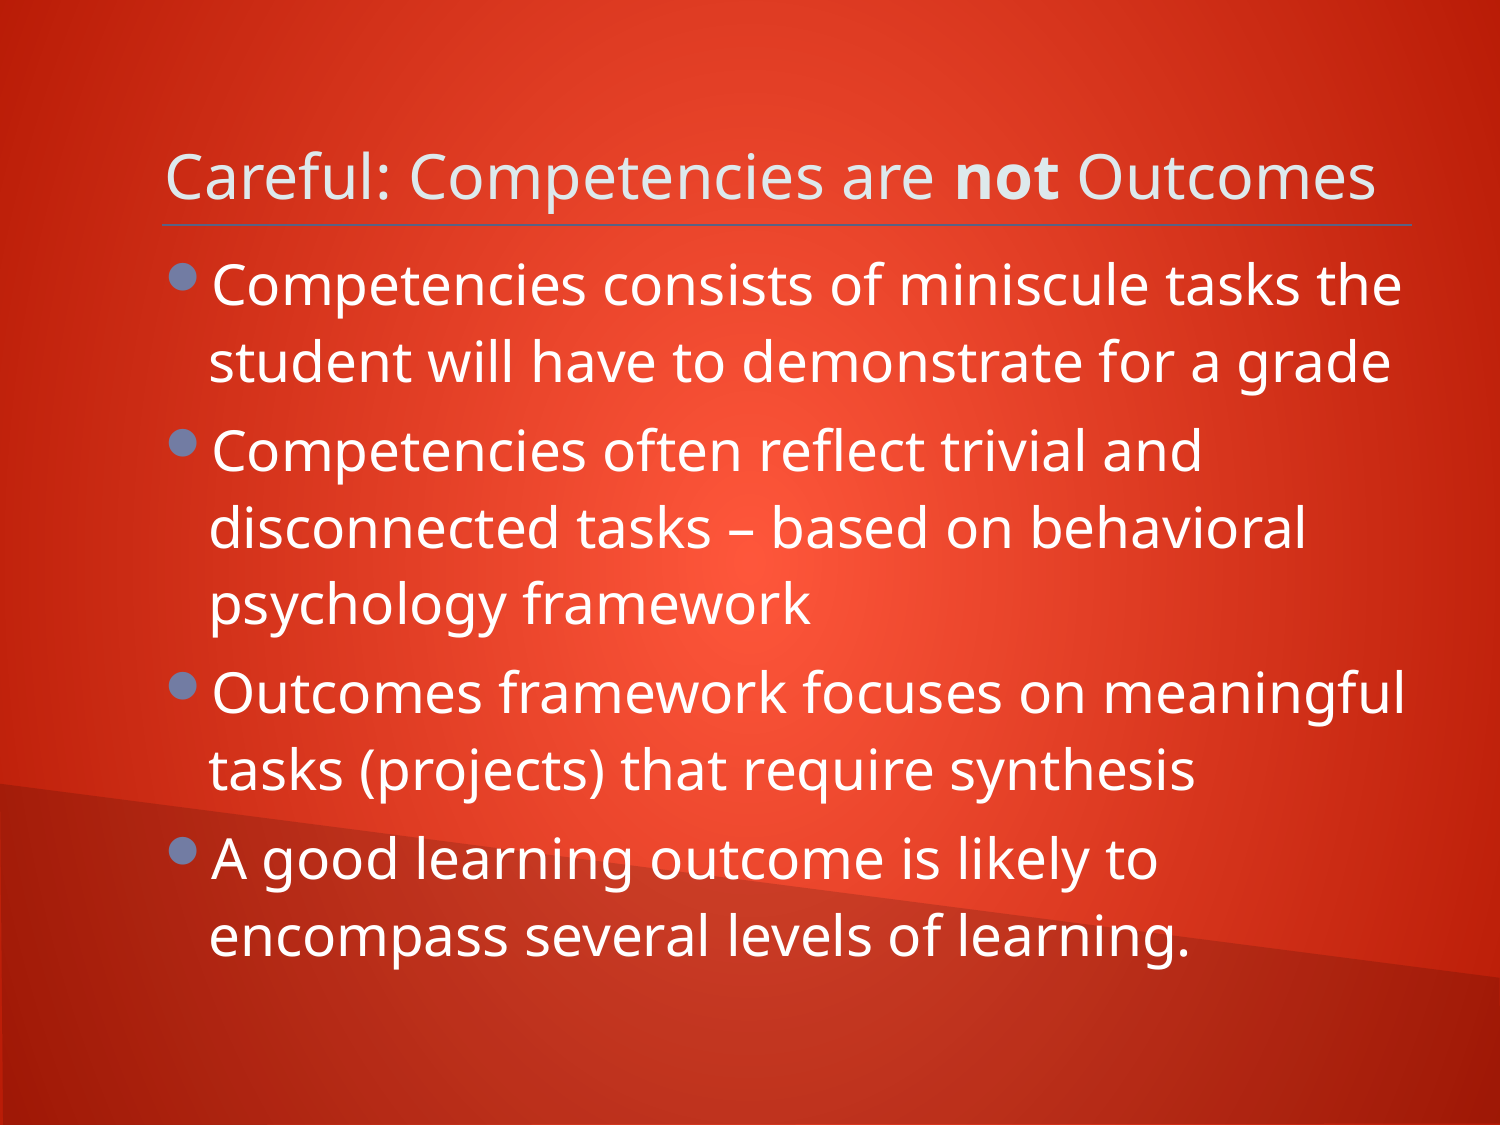

# Careful: Competencies are not Outcomes
Competencies consists of miniscule tasks the student will have to demonstrate for a grade
Competencies often reflect trivial and disconnected tasks – based on behavioral psychology framework
Outcomes framework focuses on meaningful tasks (projects) that require synthesis
A good learning outcome is likely to encompass several levels of learning.